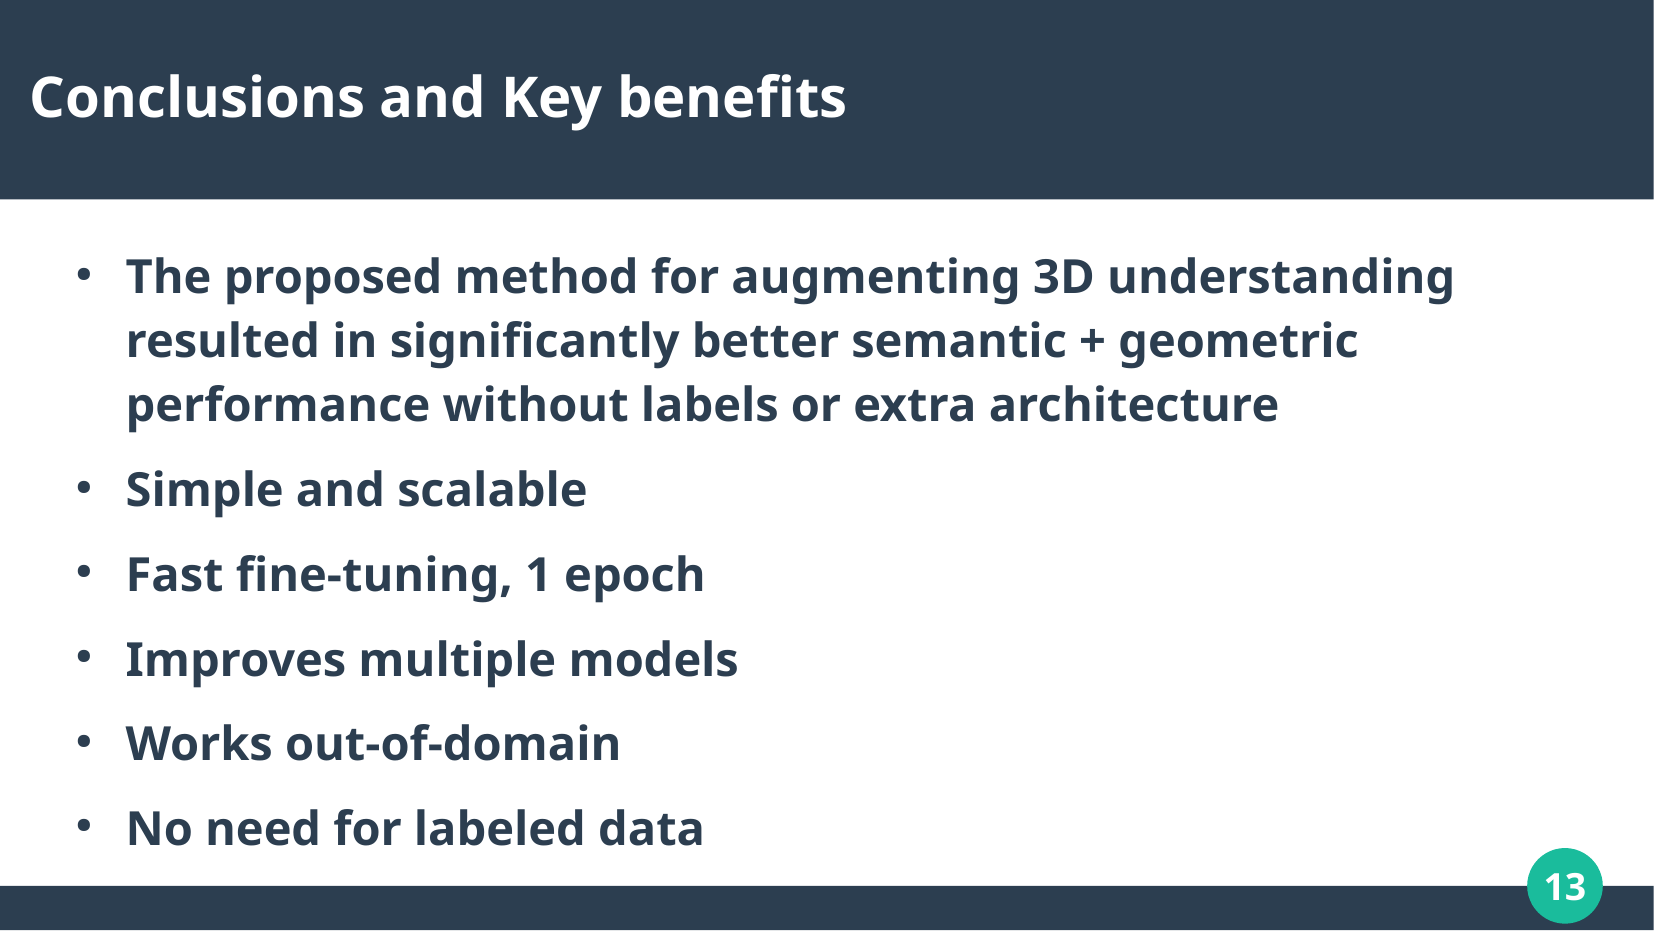

# Conclusions and Key benefits
The proposed method for augmenting 3D understanding resulted in significantly better semantic + geometric performance without labels or extra architecture
Simple and scalable
Fast fine-tuning, 1 epoch
Improves multiple models
Works out-of-domain
No need for labeled data